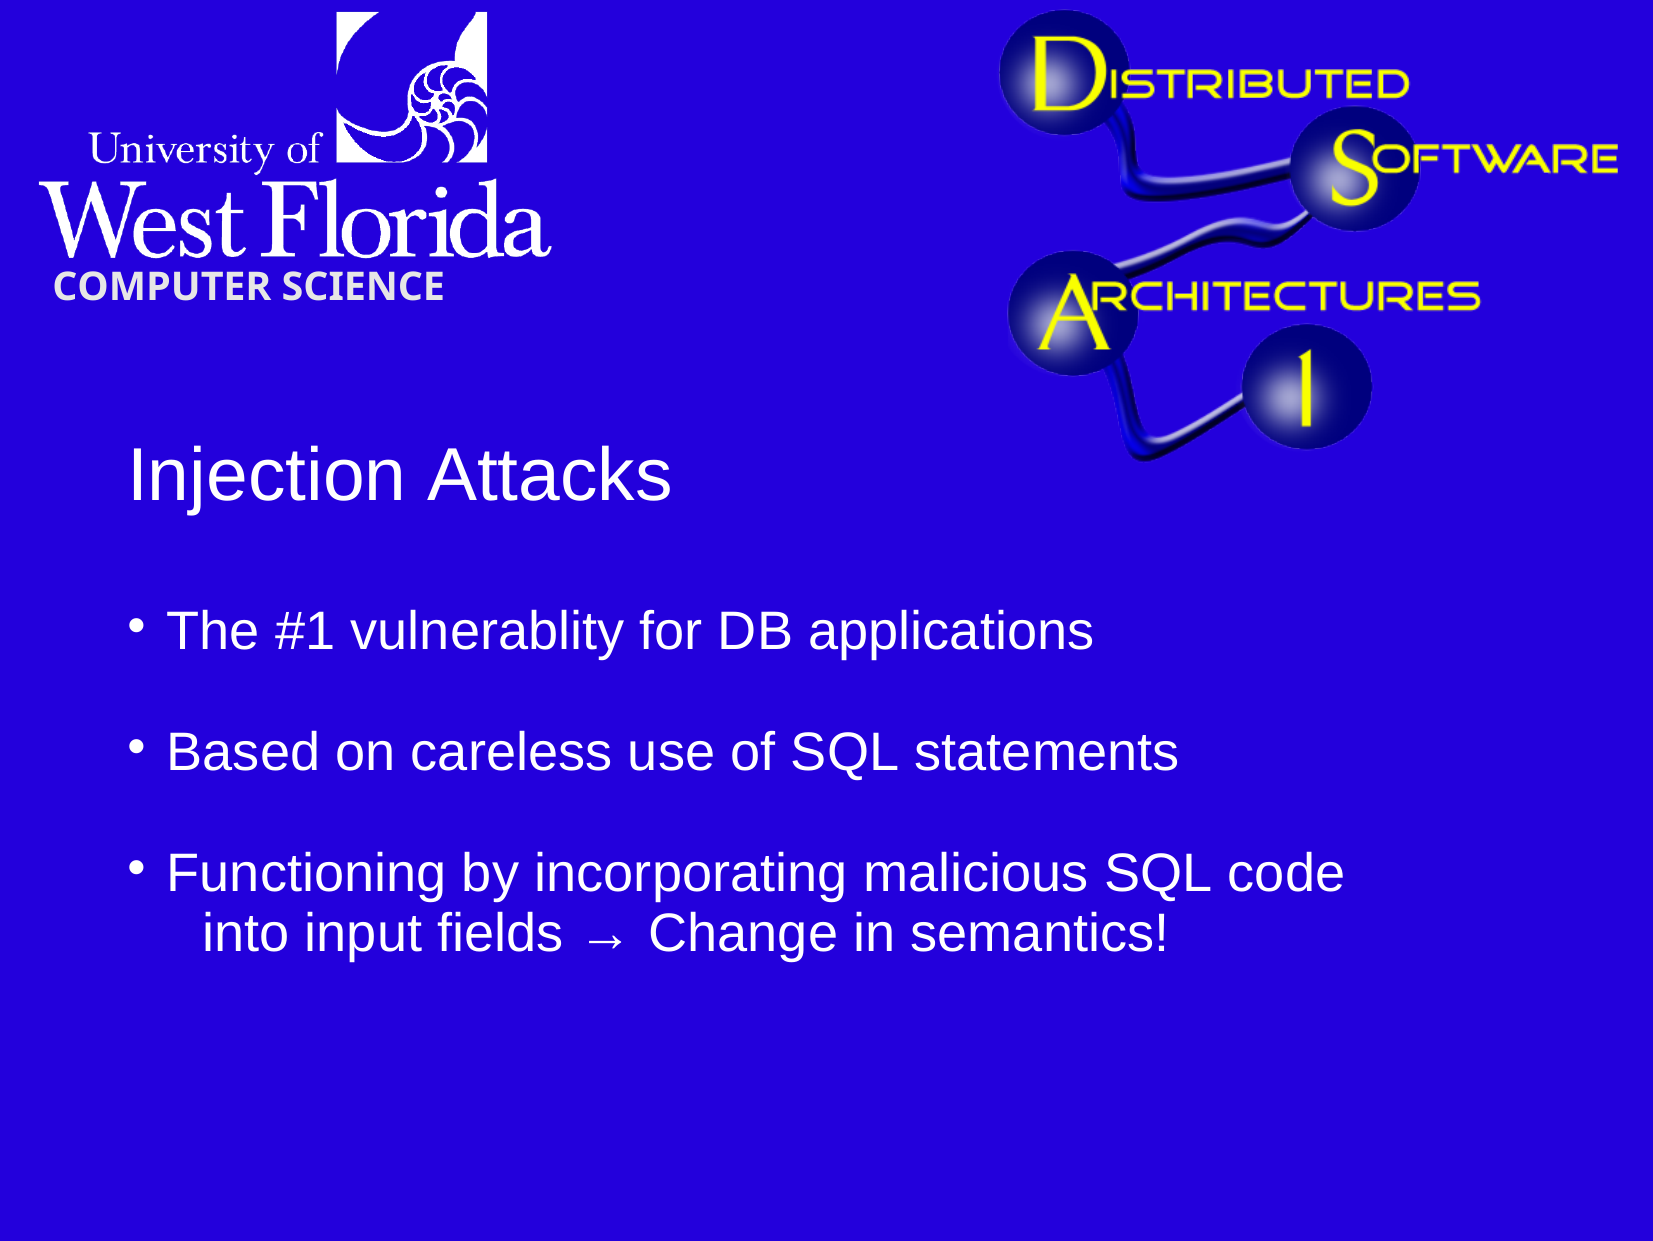

COMPUTER SCIENCE
Injection Attacks
 The #1 vulnerablity for DB applications
 Based on careless use of SQL statements
 Functioning by incorporating malicious SQL code
	into input fields → Change in semantics!